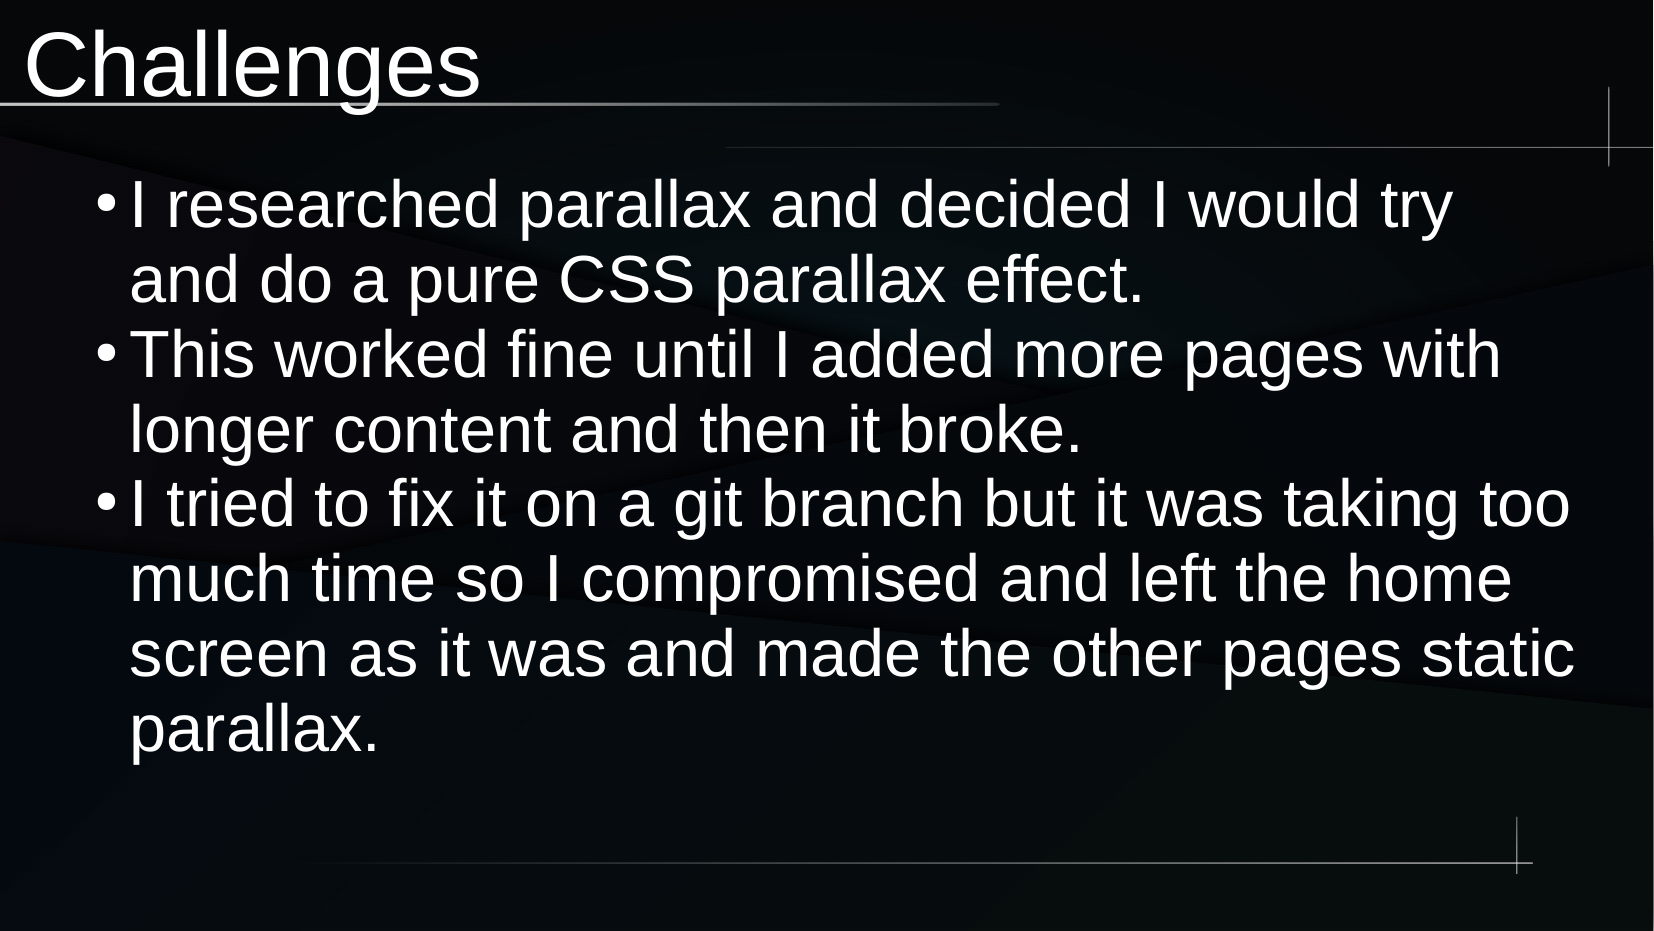

# Challenges
I researched parallax and decided I would try and do a pure CSS parallax effect.
This worked fine until I added more pages with longer content and then it broke.
I tried to fix it on a git branch but it was taking too much time so I compromised and left the home screen as it was and made the other pages static parallax.